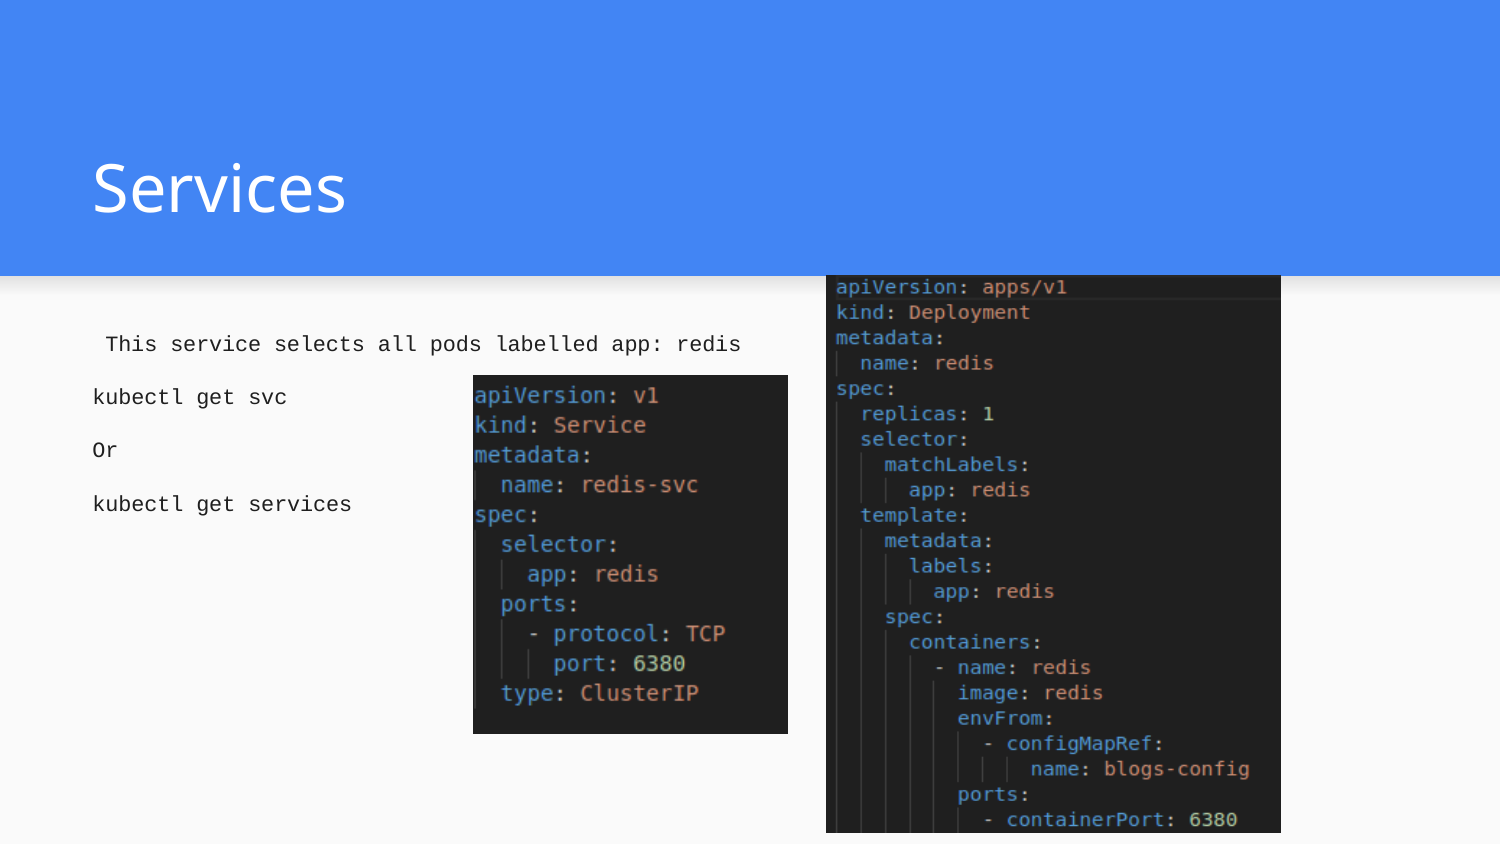

# Services
 This service selects all pods labelled app: redis
kubectl get svc
Or
kubectl get services